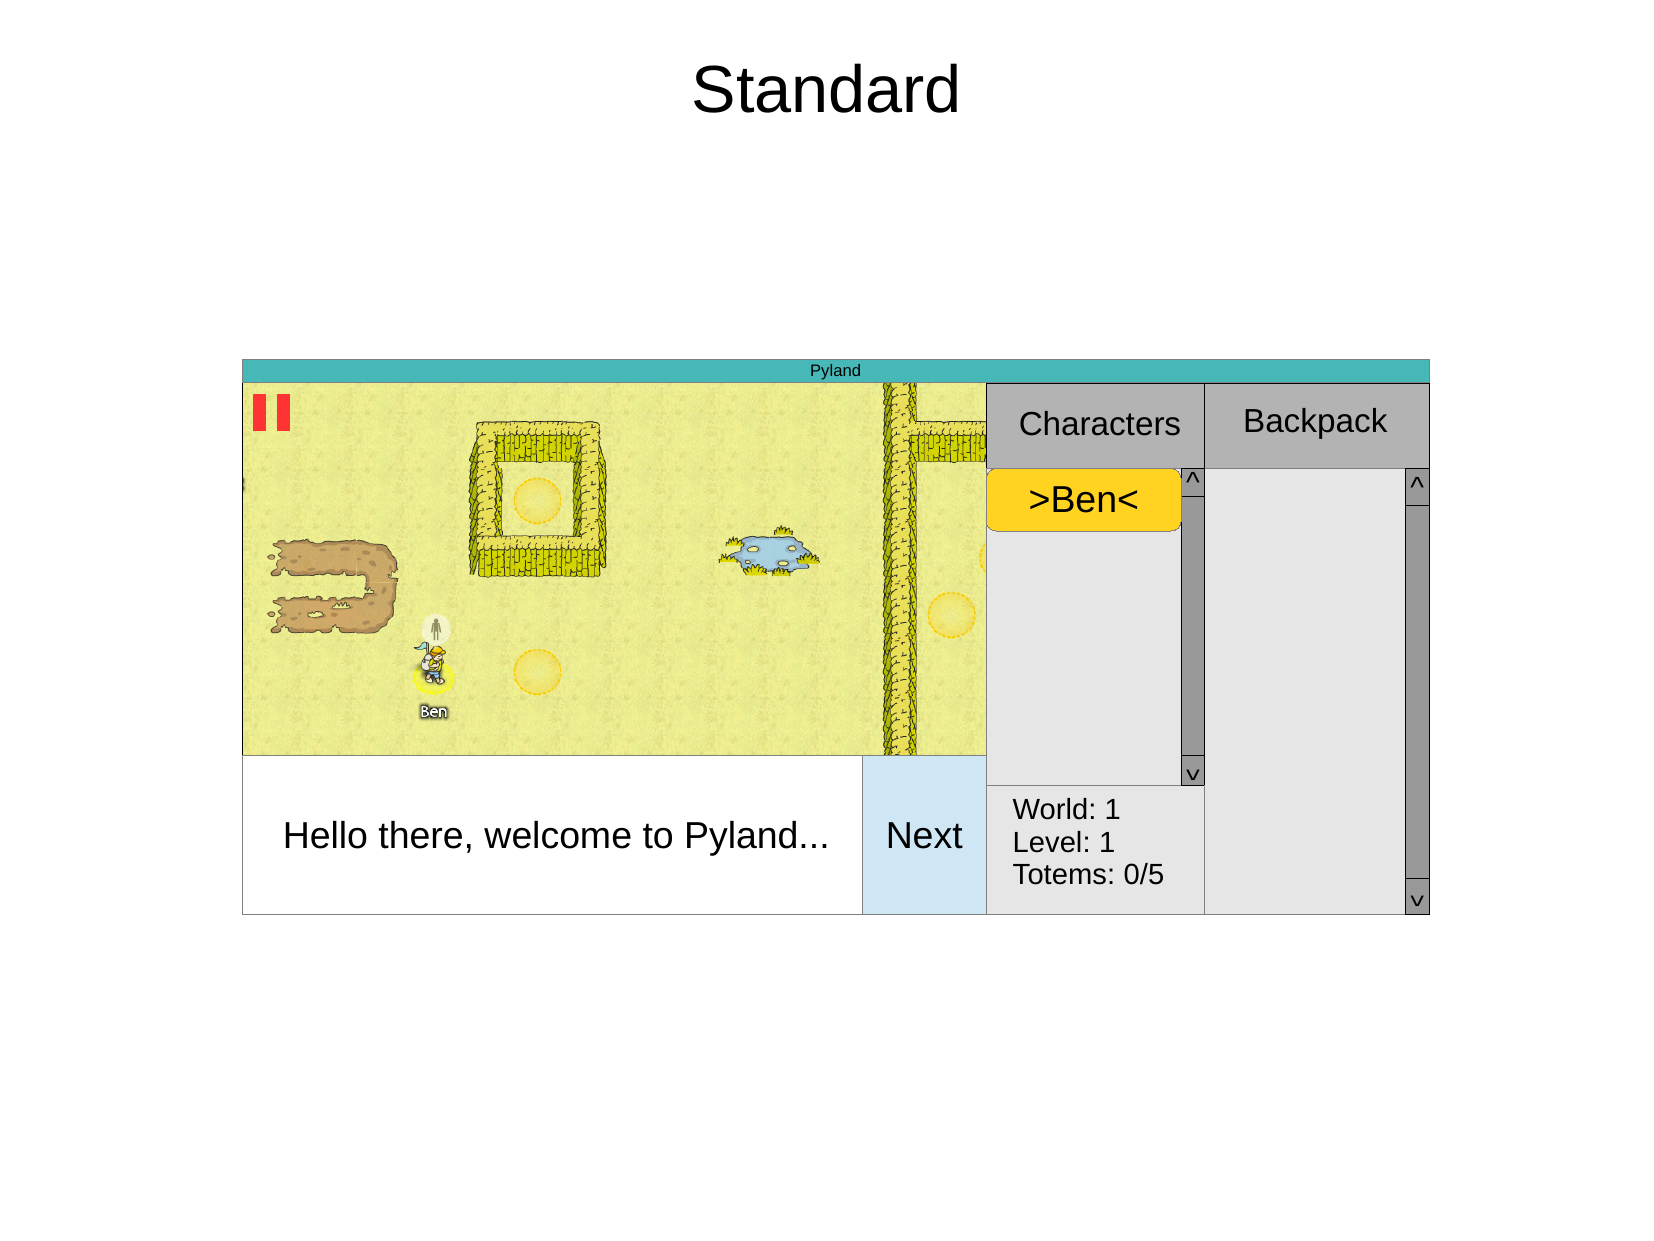

# Standard
Pyland
Backpack
Characters
^
^
^
>Ben<
Hello there, welcome to Pyland...
Next
^
Next
World: 1
Level: 1
Totems: 0/5